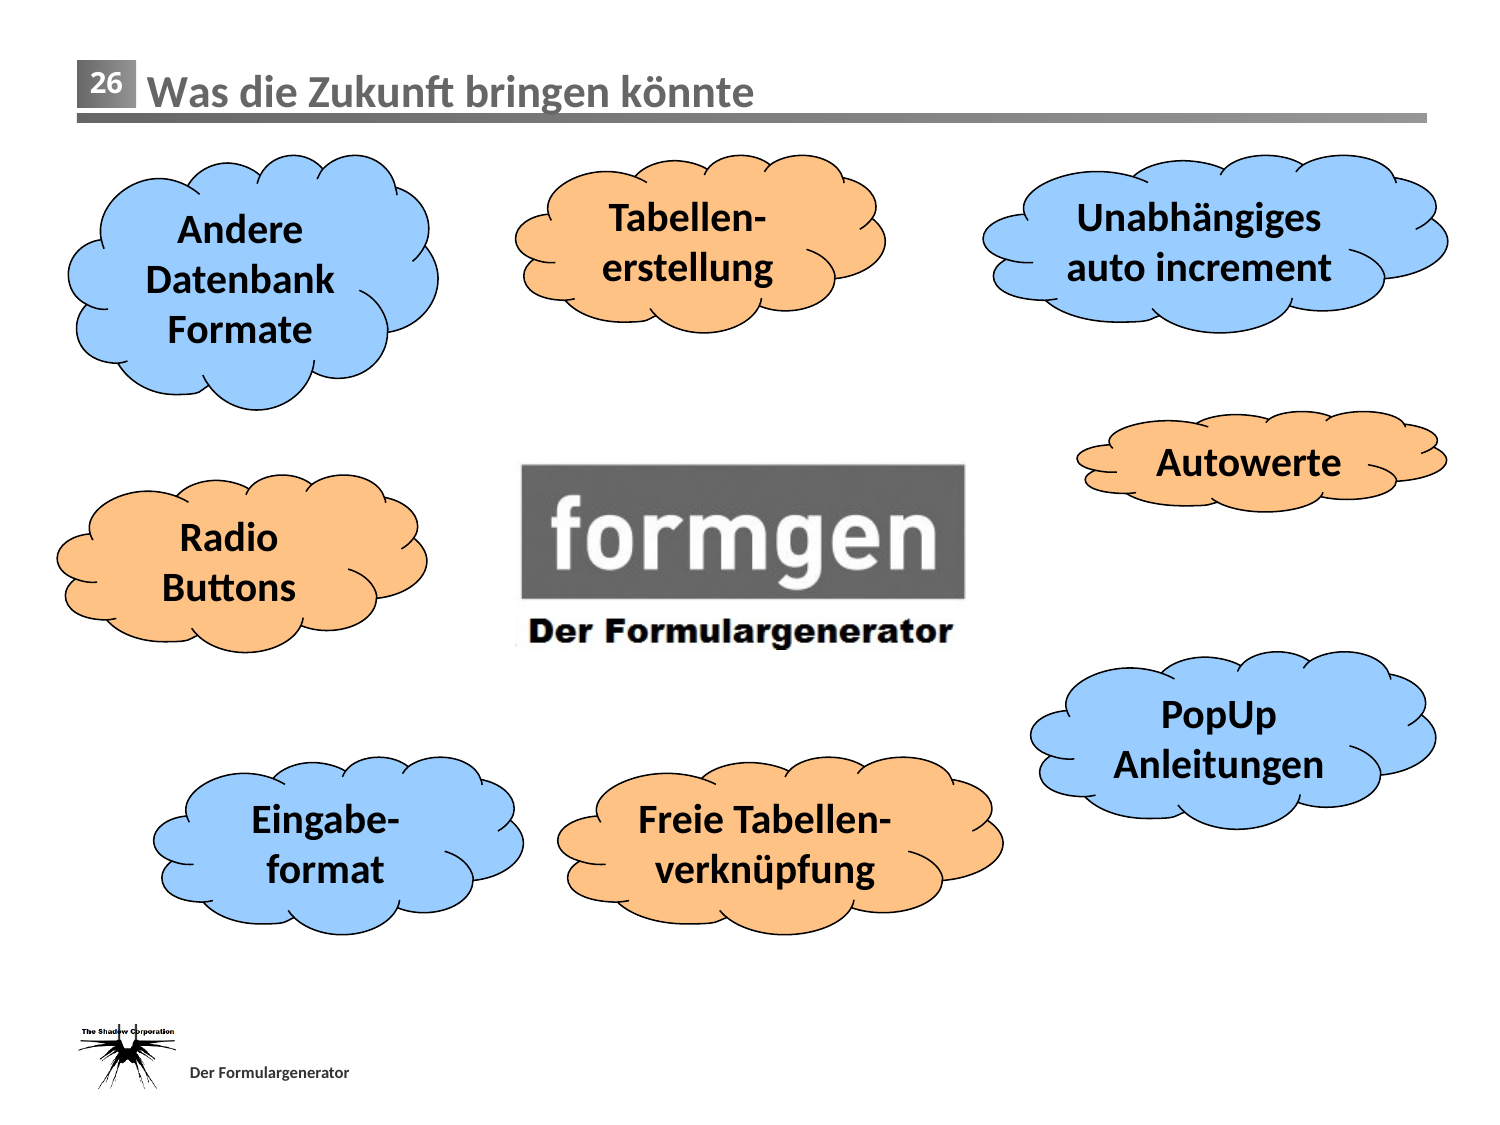

Was die Zukunft bringen könnte
Andere Datenbank Formate
Tabellen- erstellung
Unabhängiges auto increment
Autowerte
Radio Buttons
PopUp Anleitungen
Eingabe- format
Freie Tabellen- verknüpfung